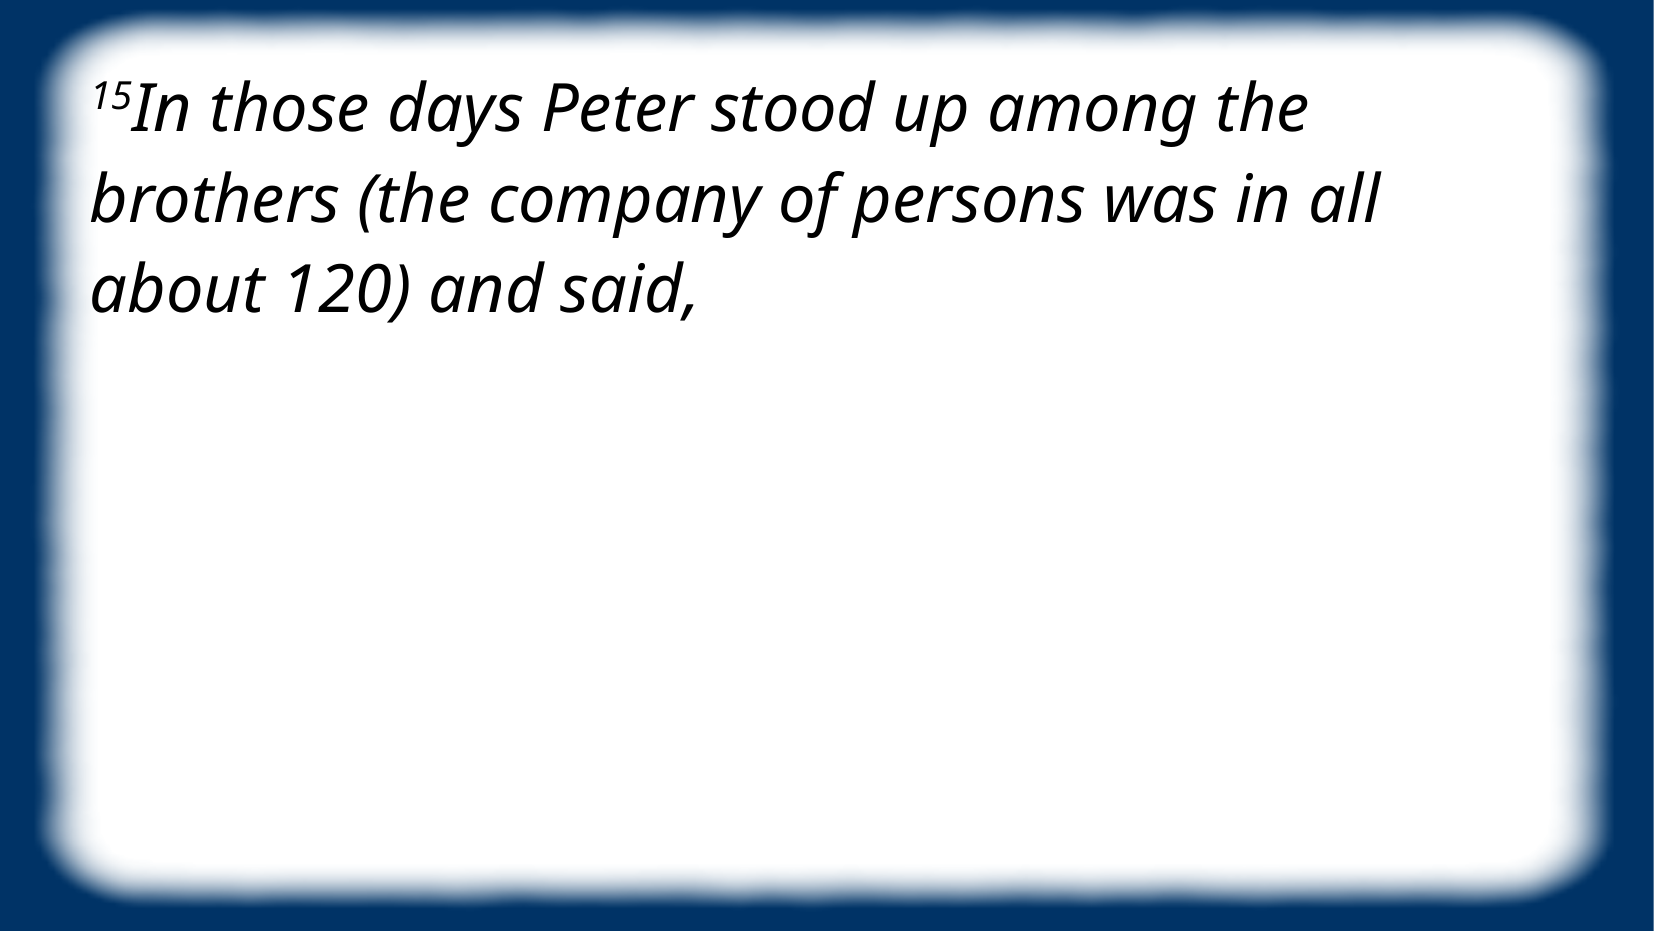

15In those days Peter stood up among the brothers (the company of persons was in all about 120) and said,